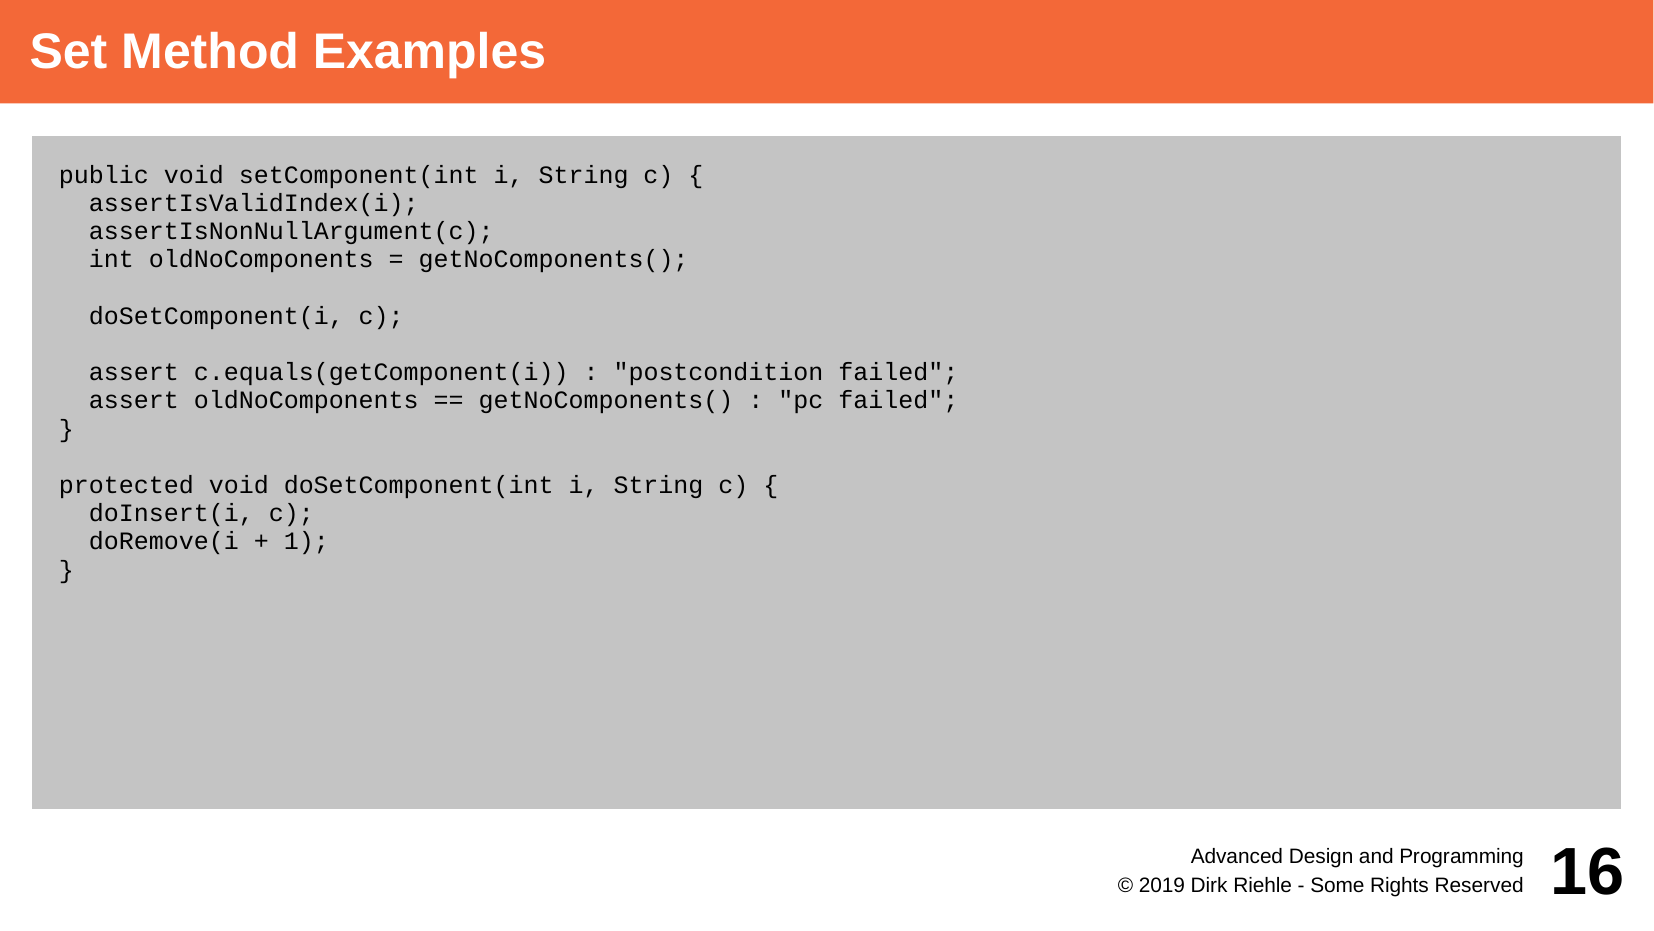

# Set Method Examples
public void setComponent(int i, String c) {
 assertIsValidIndex(i);
 assertIsNonNullArgument(c);
 int oldNoComponents = getNoComponents();
 doSetComponent(i, c);
 assert c.equals(getComponent(i)) : "postcondition failed";
 assert oldNoComponents == getNoComponents() : "pc failed";
}
protected void doSetComponent(int i, String c) {
 doInsert(i, c);
 doRemove(i + 1);
}
Advanced Design and Programming
16
© 2019 Dirk Riehle - Some Rights Reserved